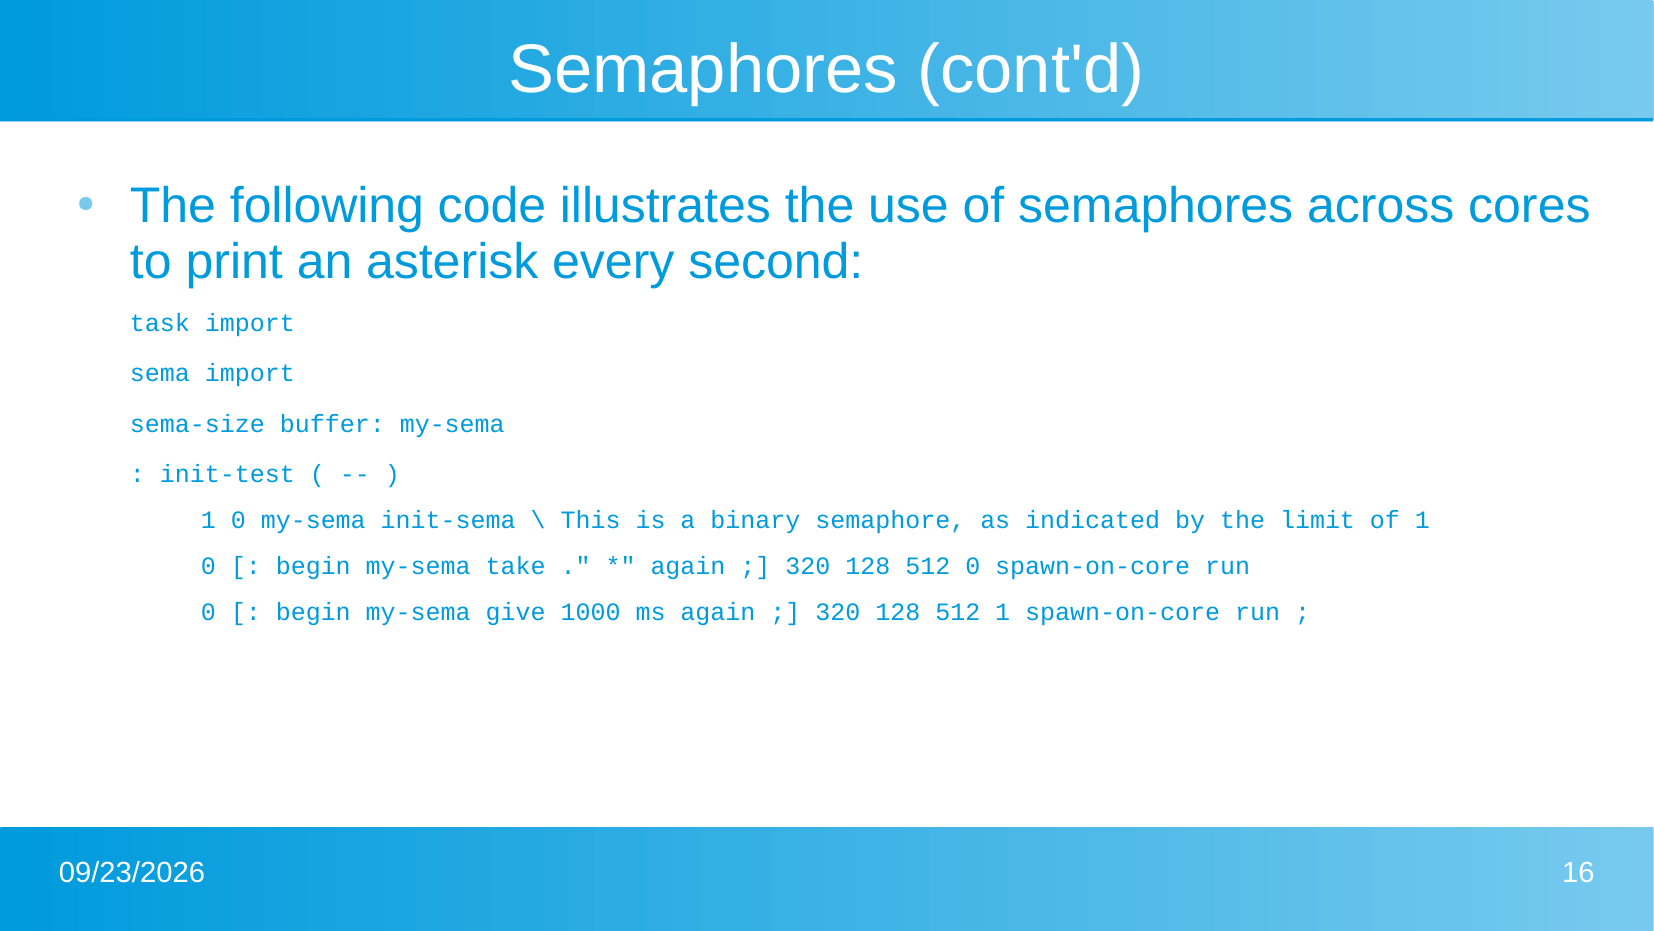

# Semaphores (cont'd)
The following code illustrates the use of semaphores across cores to print an asterisk every second:
task import
sema import
sema-size buffer: my-sema
: init-test ( -- )
1 0 my-sema init-sema \ This is a binary semaphore, as indicated by the limit of 1
0 [: begin my-sema take ." *" again ;] 320 128 512 0 spawn-on-core run
0 [: begin my-sema give 1000 ms again ;] 320 128 512 1 spawn-on-core run ;
16